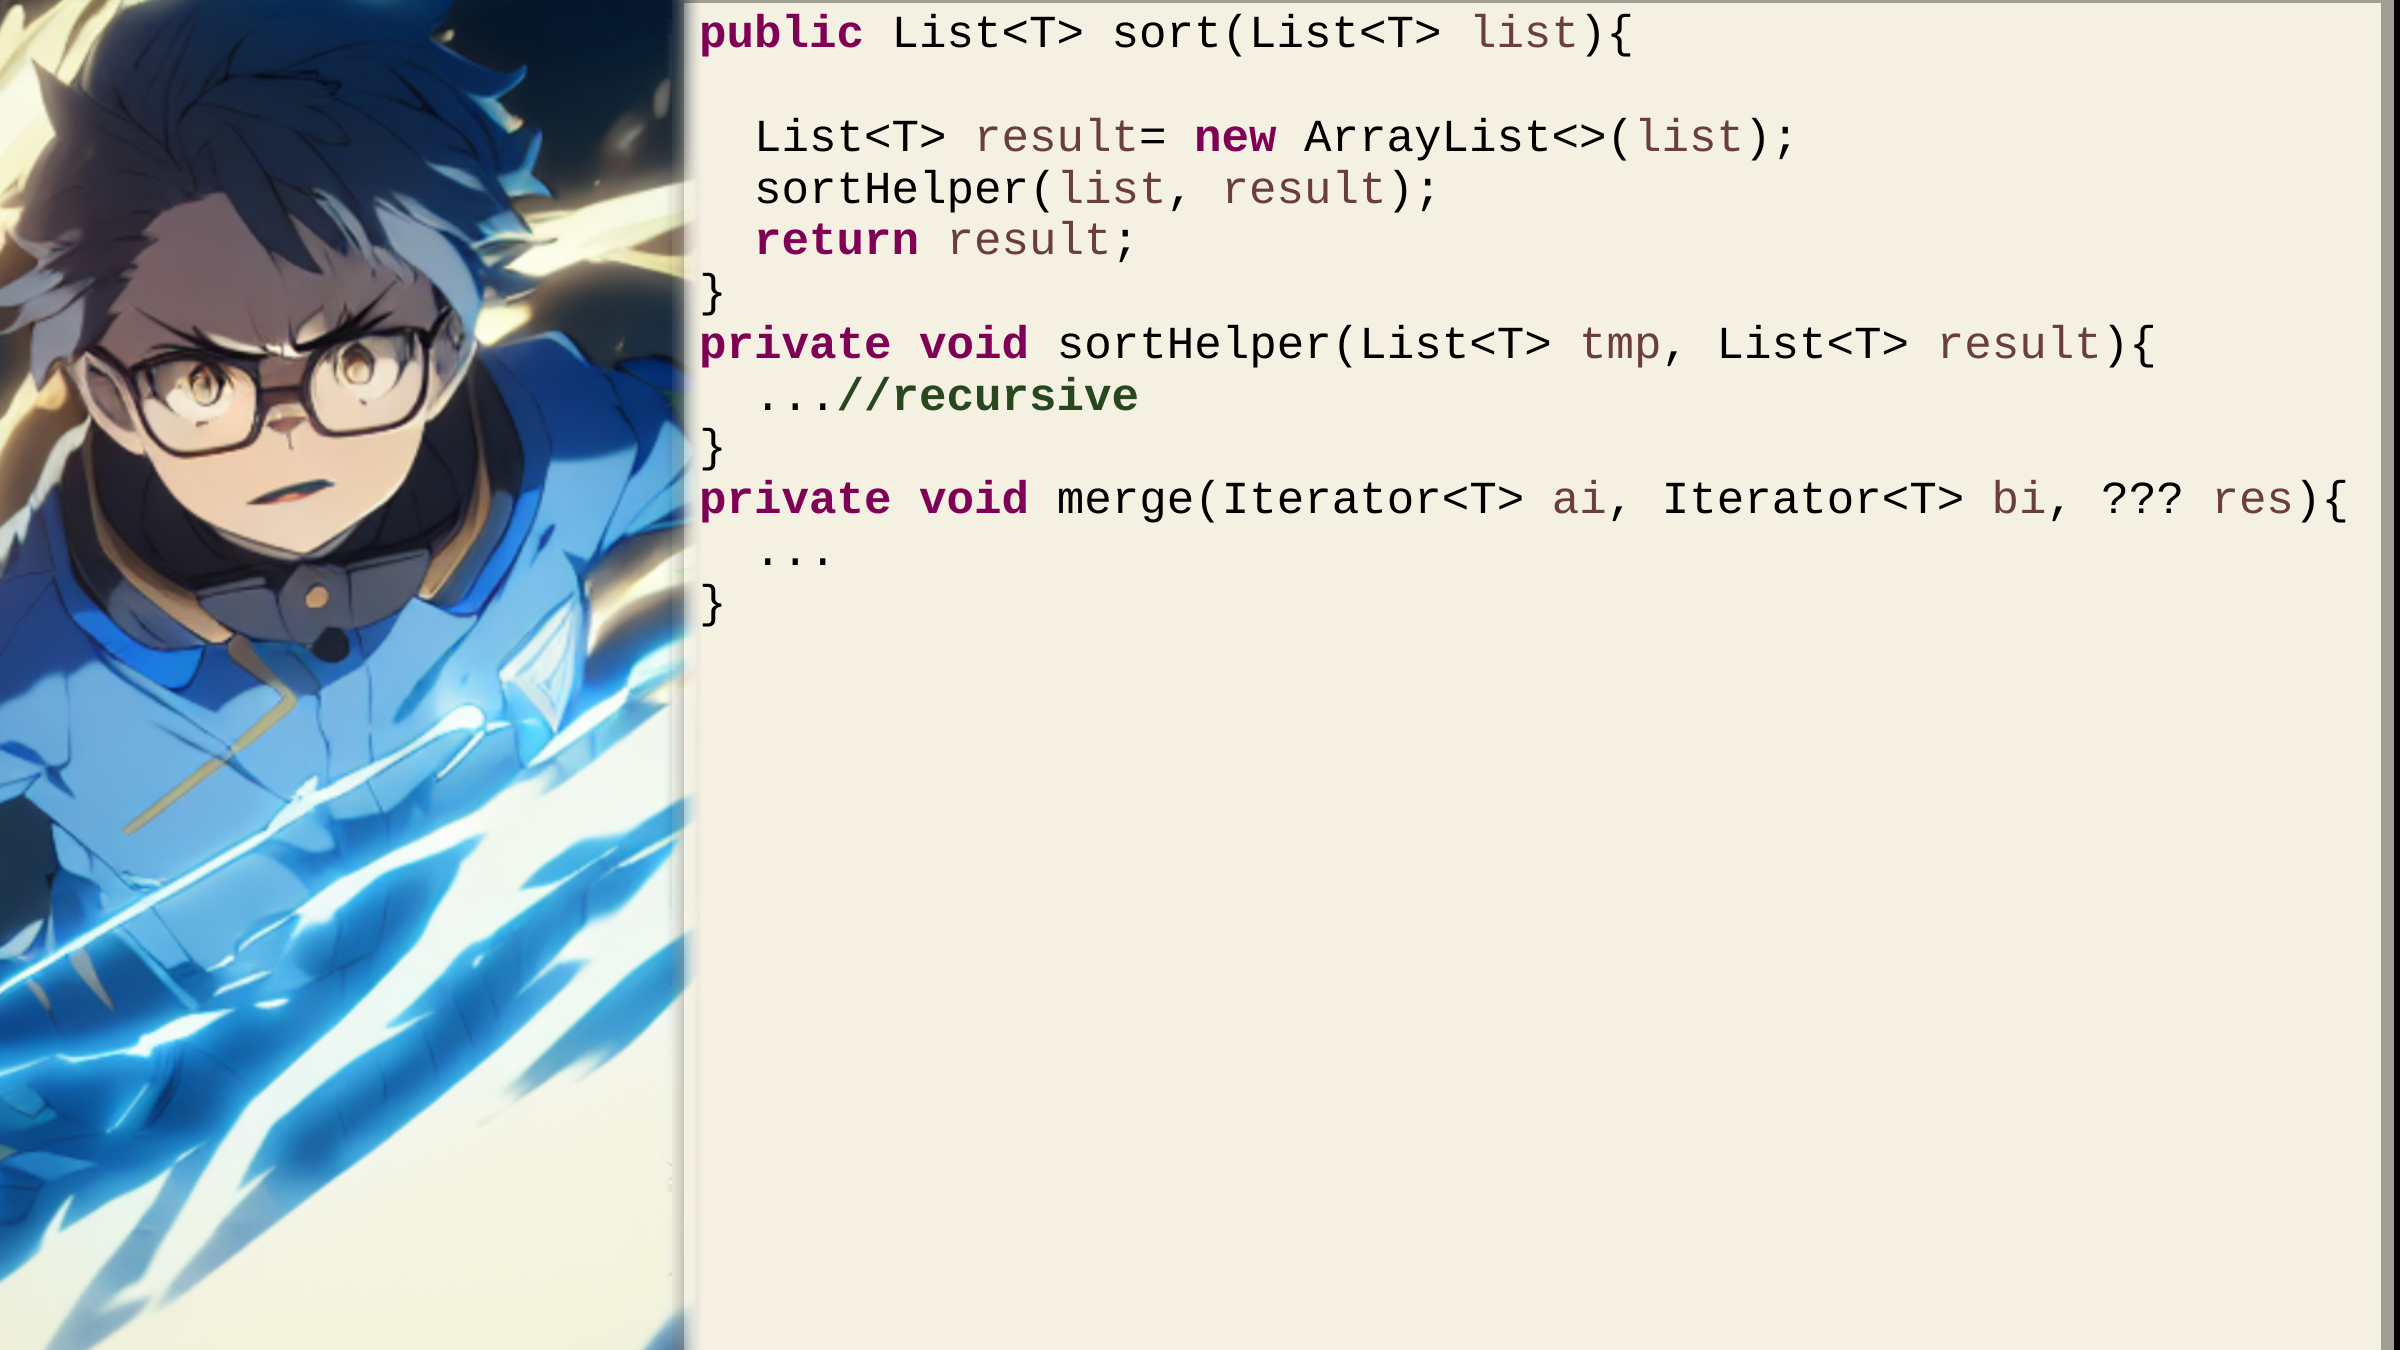

public List<T> sort(List<T> list){
 List<T> result= new ArrayList<>(list);
 sortHelper(list, result);
 return result;
}
private void sortHelper(List<T> tmp, List<T> result){
 ...//recursive
}
private void merge(Iterator<T> ai, Iterator<T> bi, ??? res){
 ...
}
This code clearly has no repetition
And does not rely on indexes.